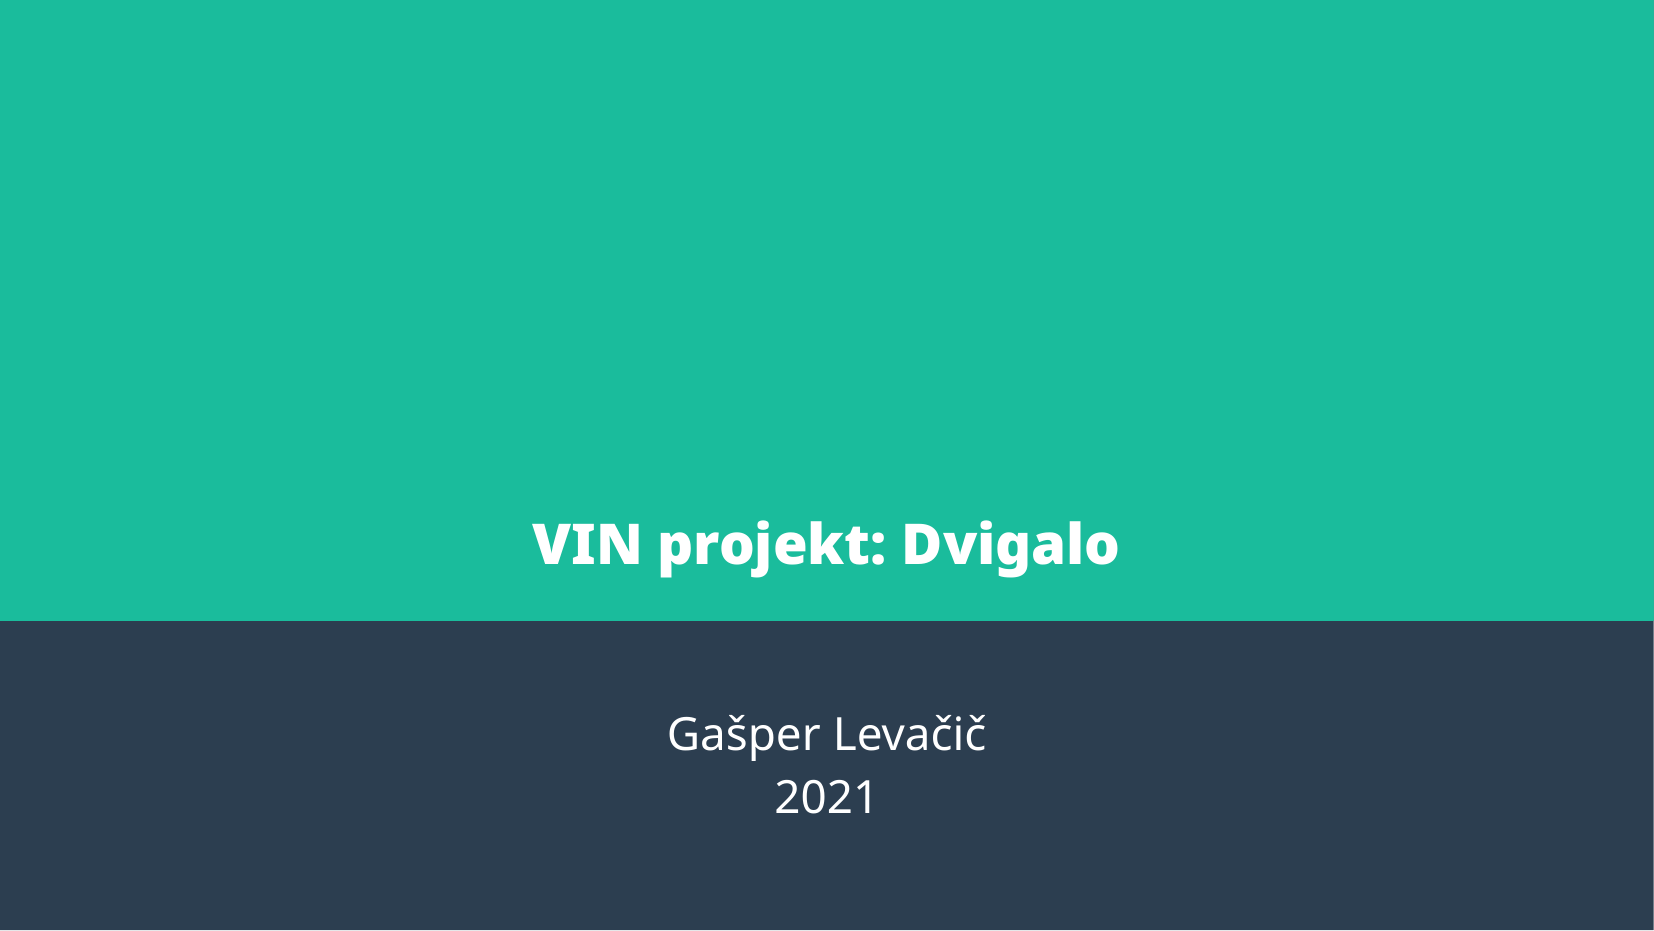

# VIN projekt: Dvigalo
Gašper Levačič
2021